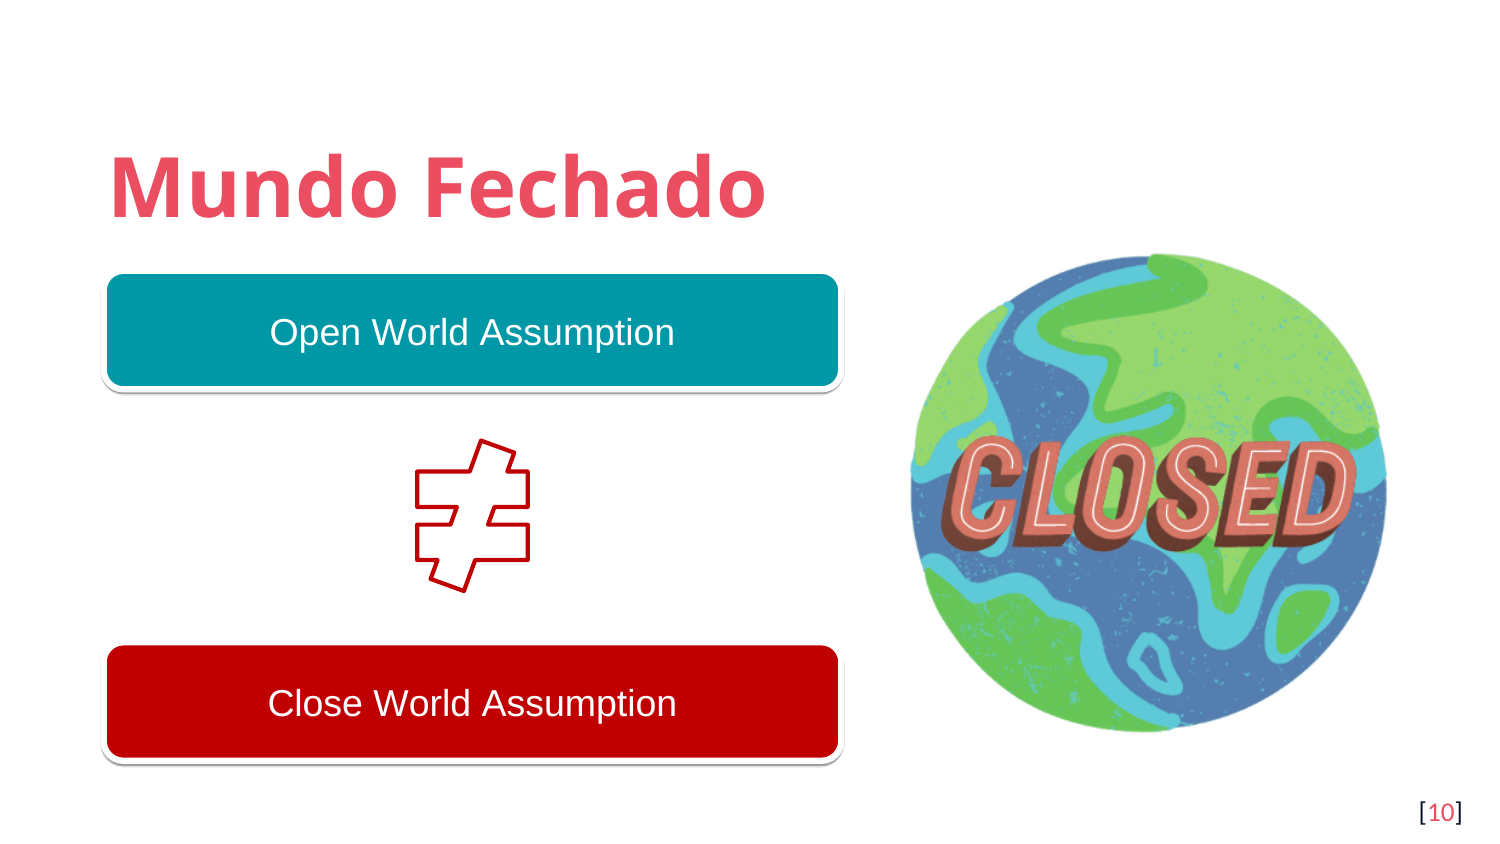

Mundo Fechado
Open World Assumption
Close World Assumption